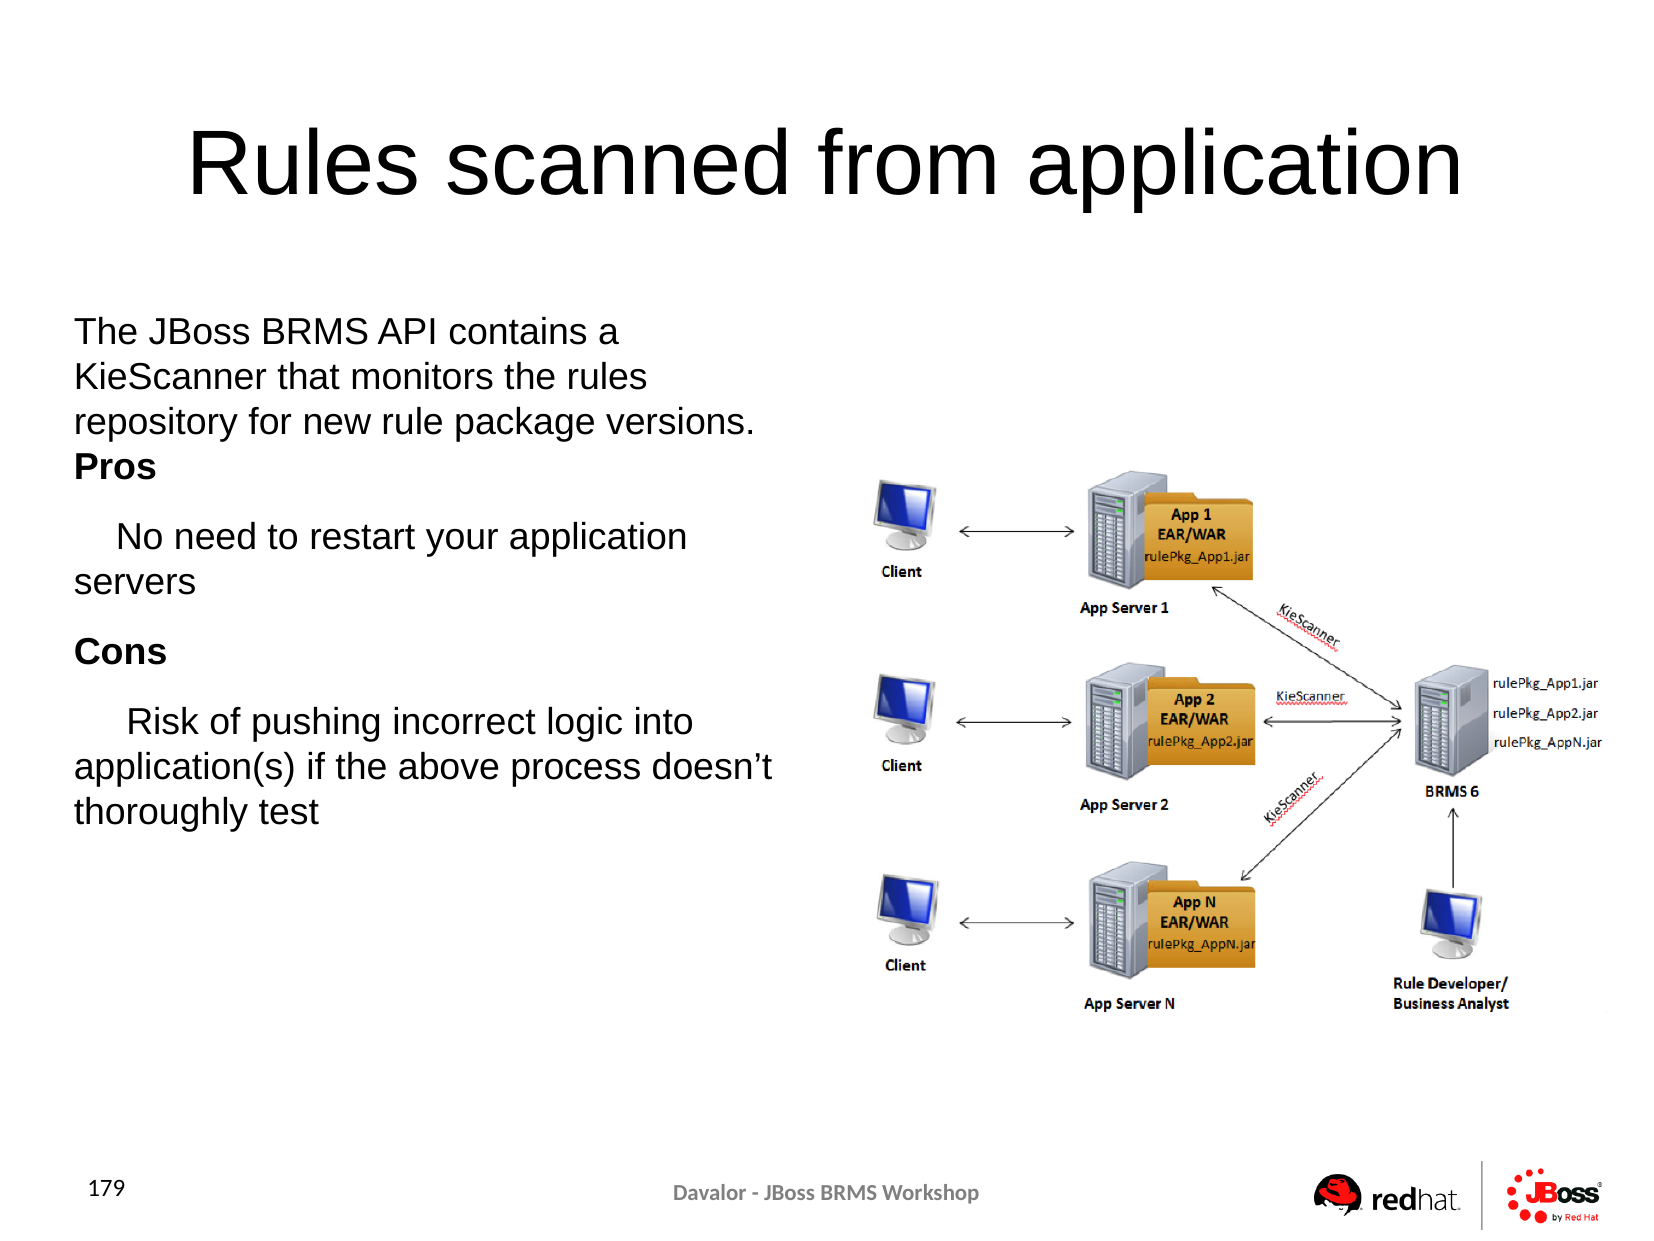

# Rules scanned from application
The JBoss BRMS API contains a KieScanner that monitors the rules repository for new rule package versions. Pros
 No need to restart your application servers
Cons
 Risk of pushing incorrect logic into application(s) if the above process doesn’t thoroughly test